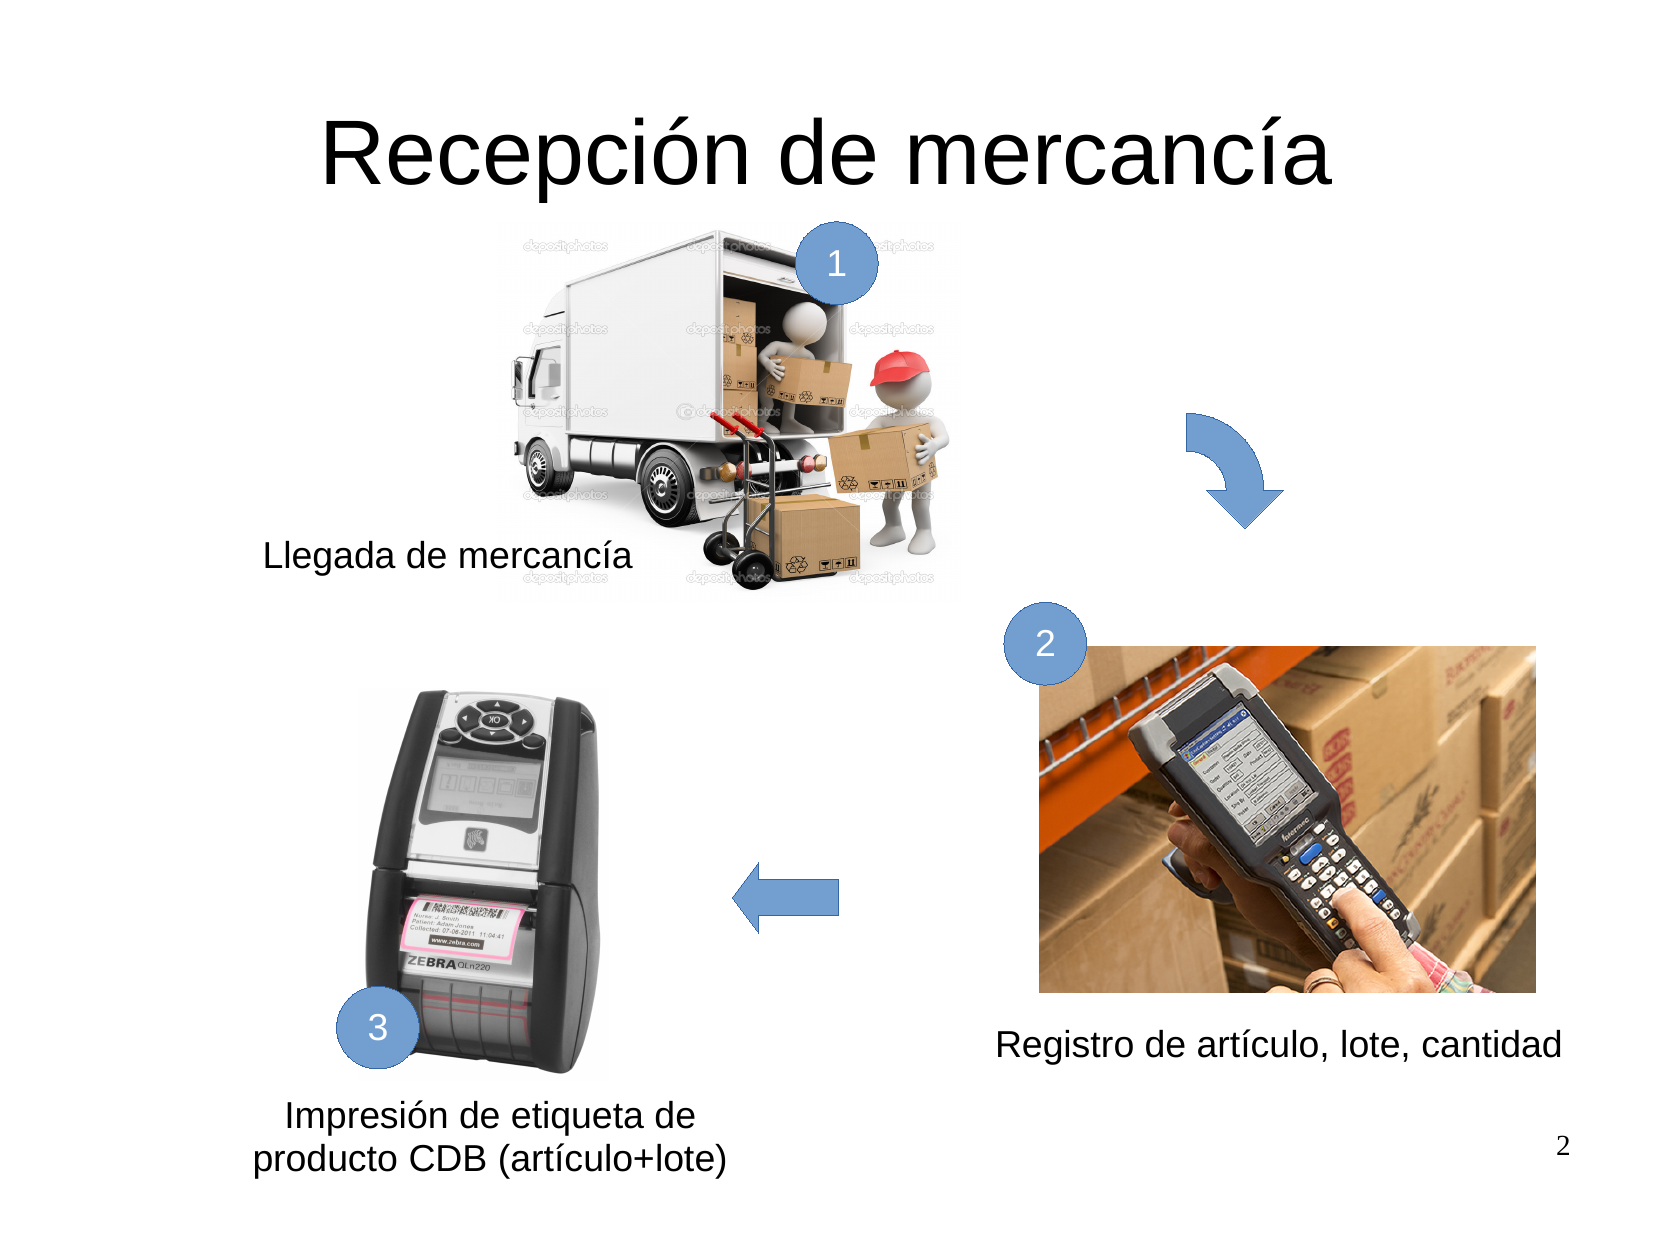

# Recepción de mercancía
1
Llegada de mercancía
2
3
Registro de artículo, lote, cantidad
Impresión de etiqueta de producto CDB (artículo+lote)
2